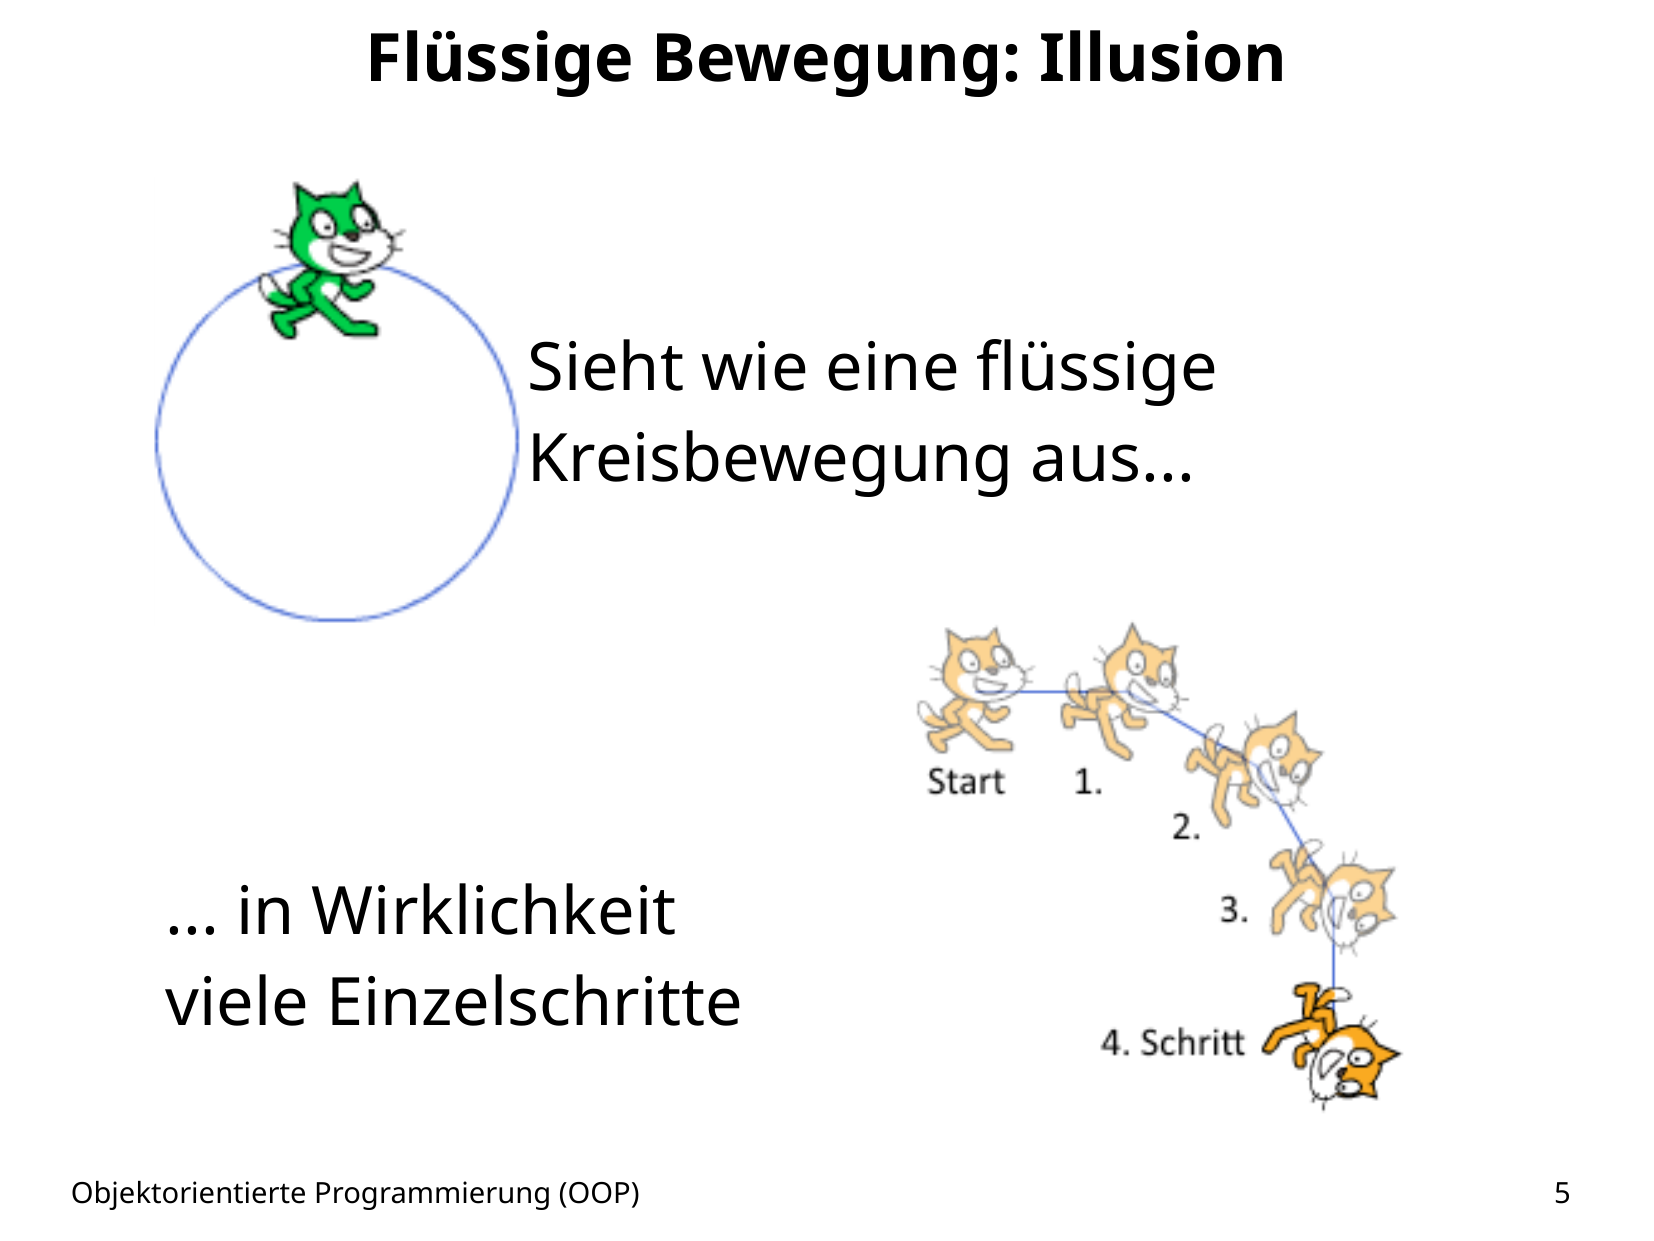

# Flüssige Bewegung: Illusion
 Sieht wie eine flüssige
 Kreisbewegung aus...
... in Wirklichkeit
viele Einzelschritte
Objektorientierte Programmierung (OOP)
5